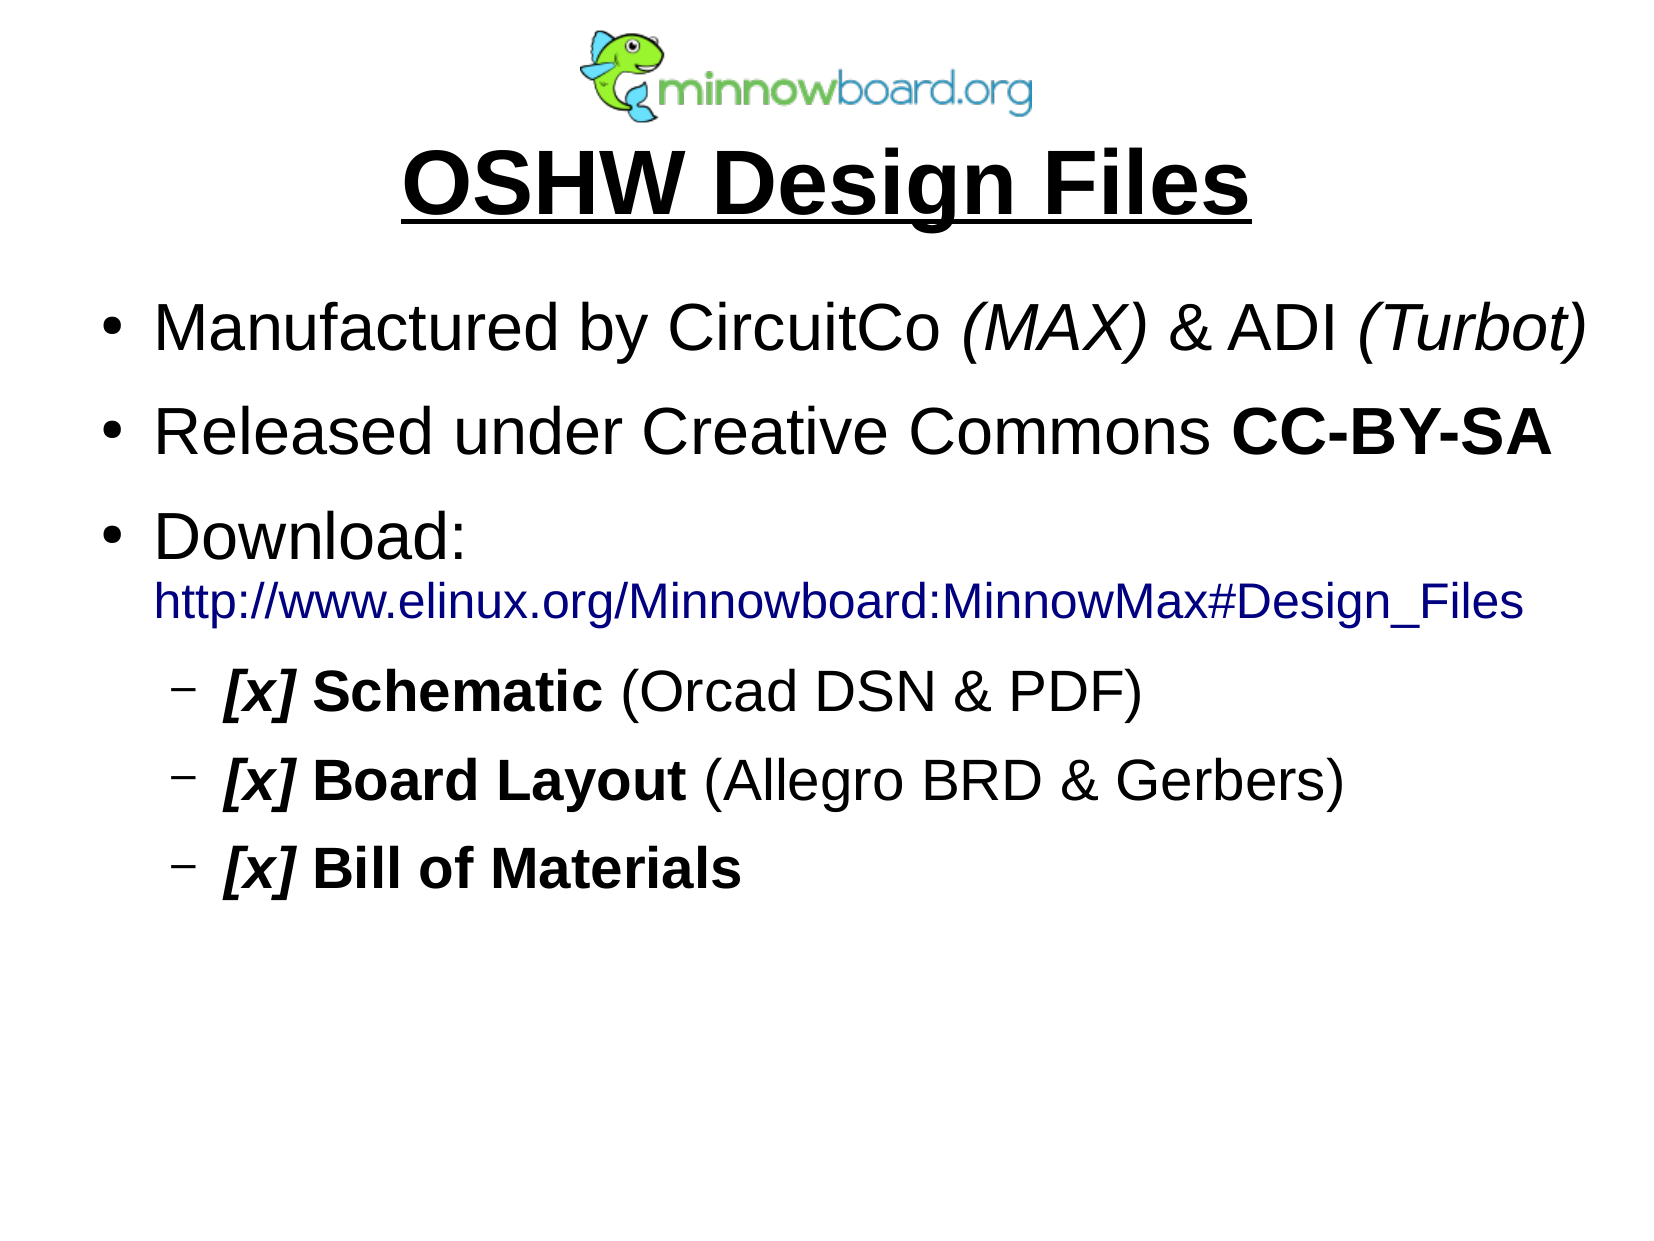

# OSHW Design Files
Manufactured by CircuitCo (MAX) & ADI (Turbot)
Released under Creative Commons CC-BY-SA
Download: http://www.elinux.org/Minnowboard:MinnowMax#Design_Files
[x] Schematic (Orcad DSN & PDF)
[x] Board Layout (Allegro BRD & Gerbers)
[x] Bill of Materials